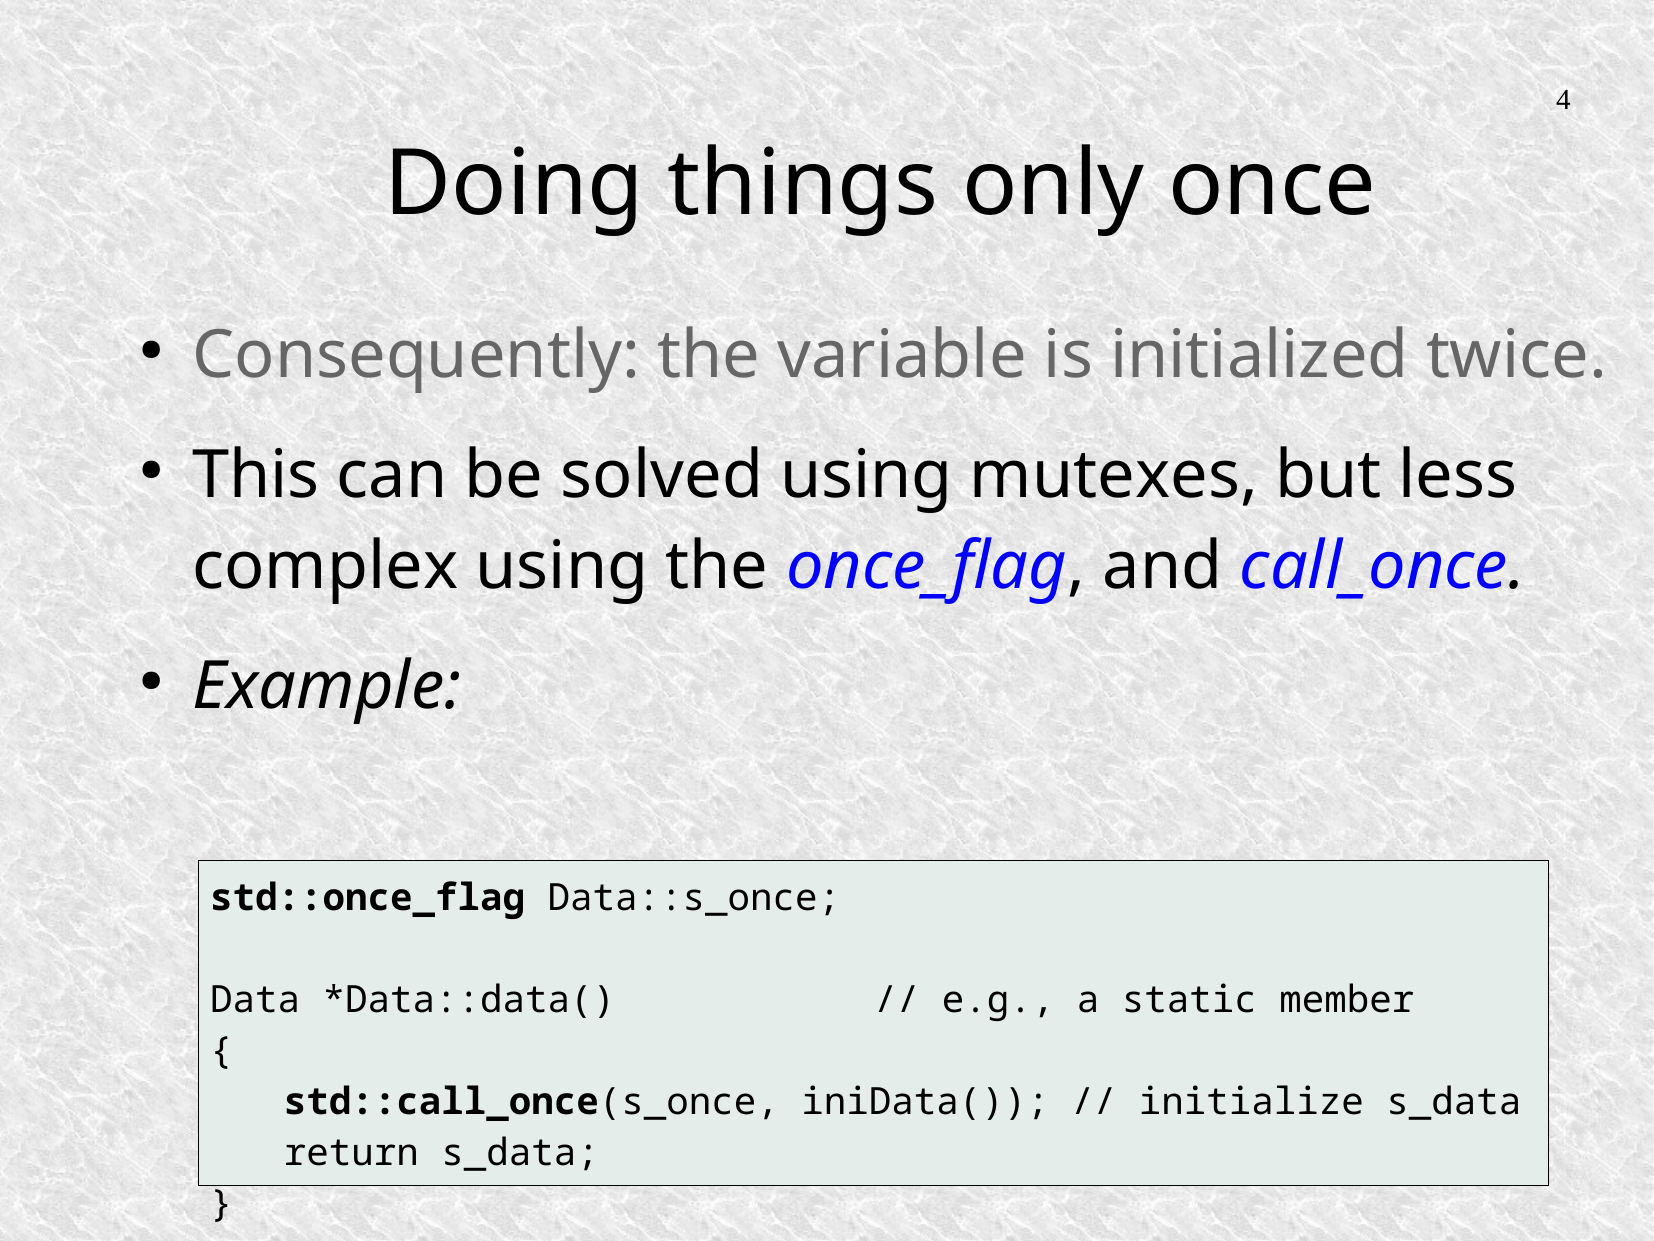

# Doing things only once
4
Consequently: the variable is initialized twice.
This can be solved using mutexes, but less complex using the once_flag, and call_once.
Example:
std::once_flag Data::s_once;
Data *Data::data() 				// e.g., a static member
{
	std::call_once(s_once, iniData()); // initialize s_data
	return s_data;
}